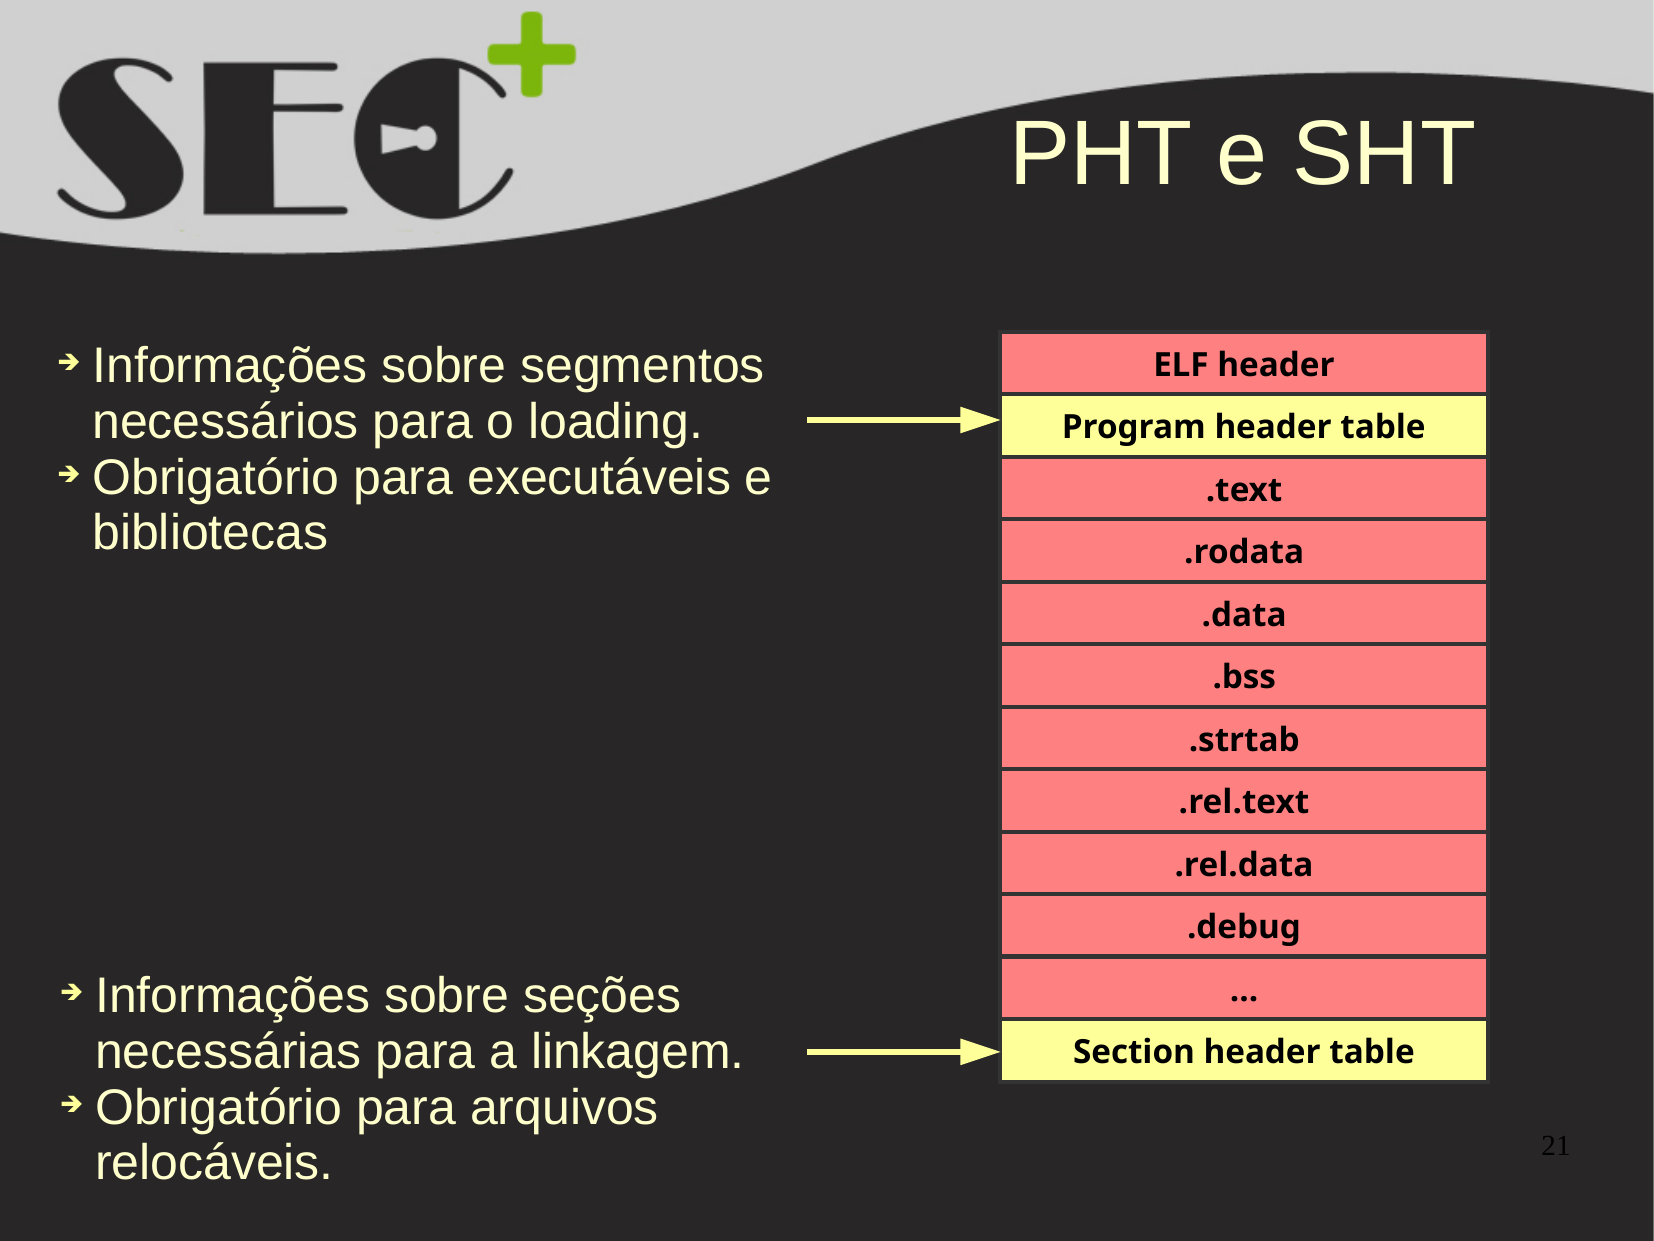

# PHT e SHT
Informações sobre segmentos necessários para o loading.
Obrigatório para executáveis e bibliotecas
ELF header
Program header table
.text
.rodata
.data
.bss
.strtab
.rel.text
.rel.data
.debug
…
Informações sobre seções necessárias para a linkagem.
Obrigatório para arquivos relocáveis.
Section header table
21